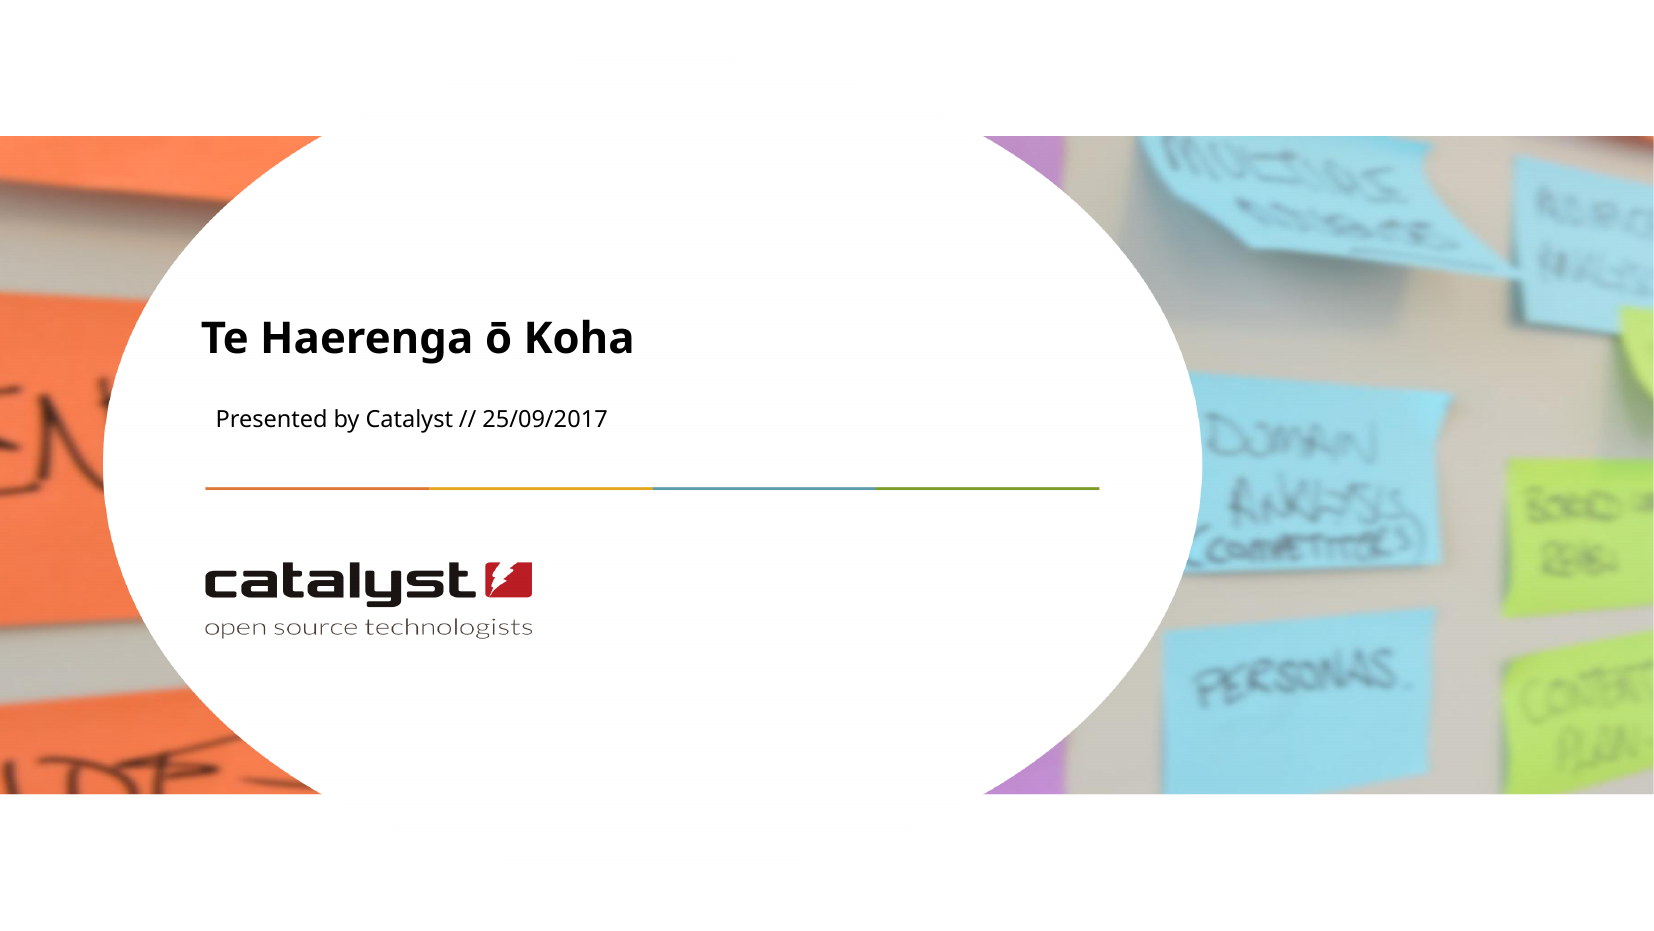

# Te Haerenga ō Koha
Presented by Catalyst // 25/09/2017